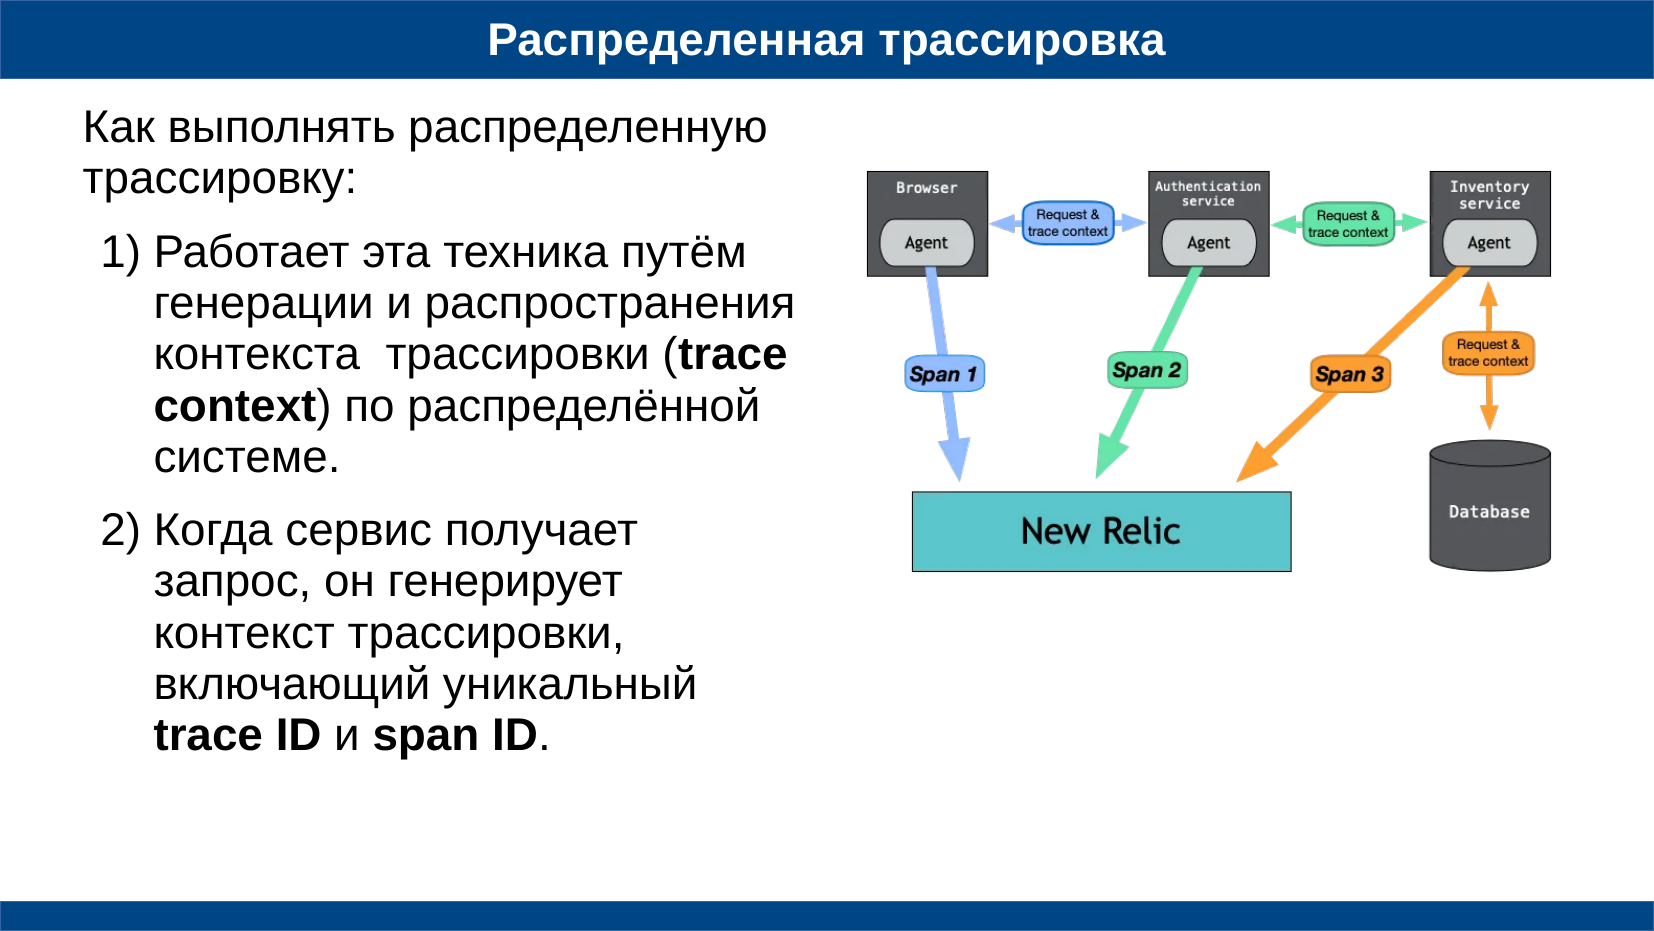

# Распределенная трассировка
Как выполнять распределенную трассировку:
Работает эта техника путём генерации и распространения контекста трассировки (trace context) по распределённой системе.
Когда сервис получает запрос, он генерирует контекст трассировки, включающий уникальный trace ID и span ID.